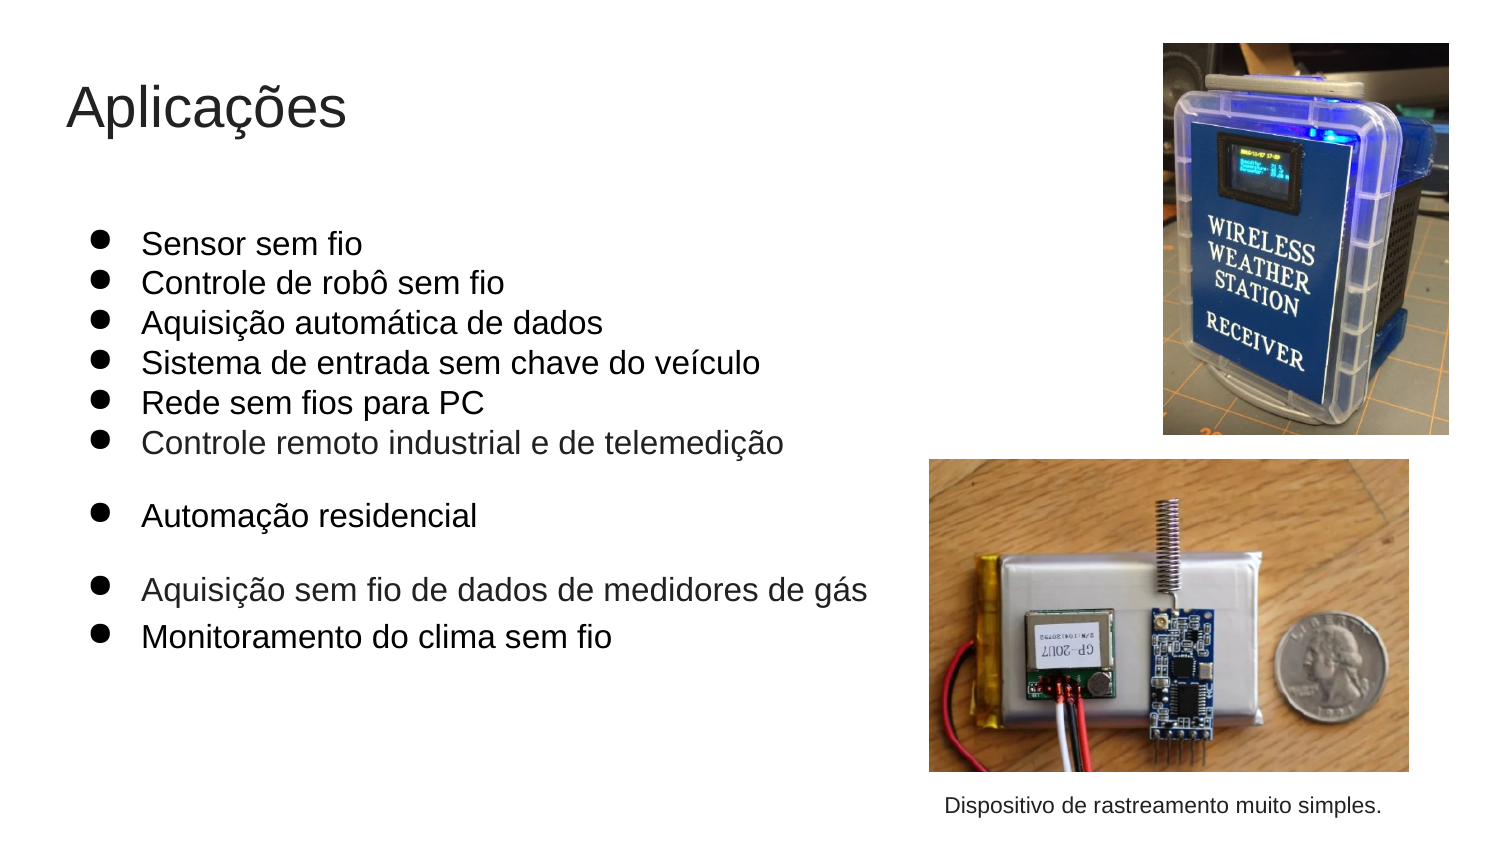

# Aplicações
Sensor sem fio
Controle de robô sem fio
Aquisição automática de dados
Sistema de entrada sem chave do veículo
Rede sem fios para PC
Controle remoto industrial e de telemedição
Automação residencial
Aquisição sem fio de dados de medidores de gás
Monitoramento do clima sem fio
Dispositivo de rastreamento muito simples.